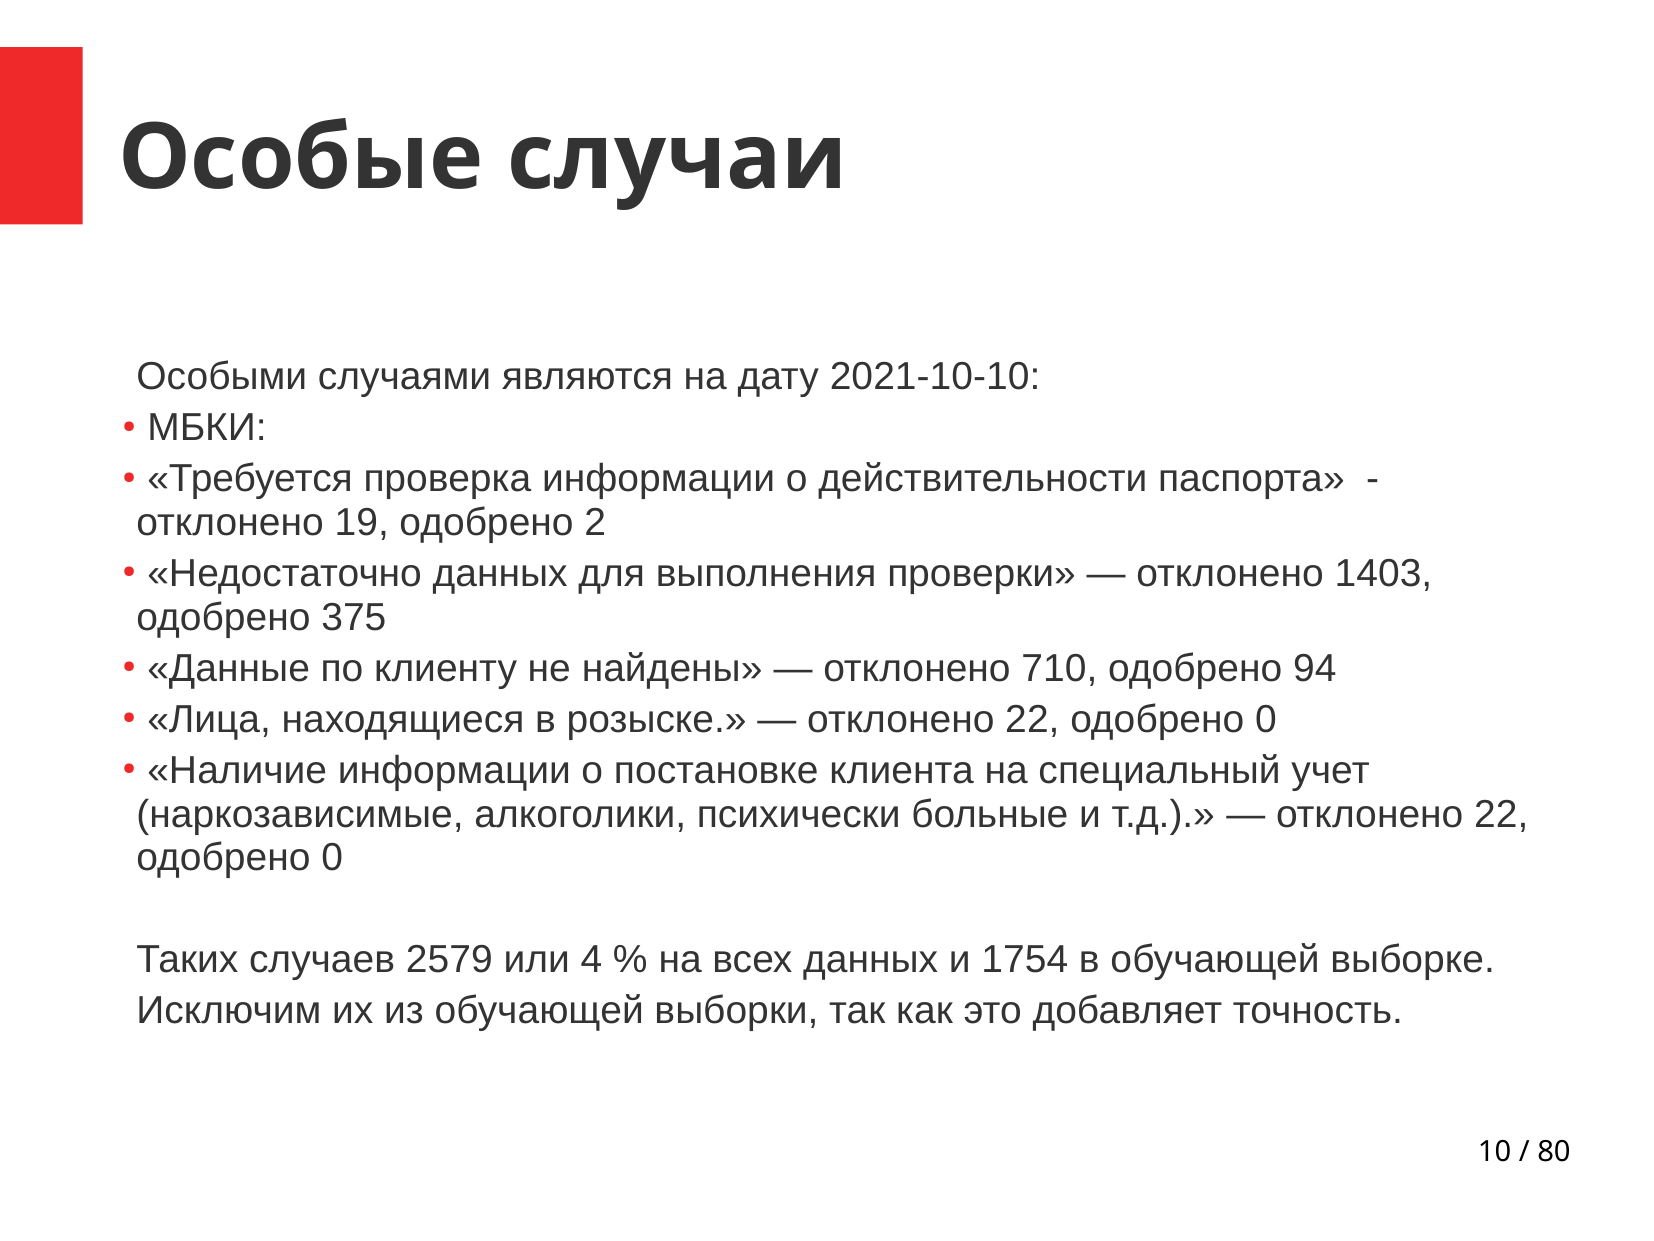

# Особые случаи
Особыми случаями являются на дату 2021-10-10:
 МБКИ:
 «Требуется проверка информации о действительности паcпорта» - отклонено 19, одобрено 2
 «Недостаточно данных для выполнения проверки» — отклонено 1403, одобрено 375
 «Данные по клиенту не найдены» — отклонено 710, одобрено 94
 «Лица, находящиеся в розыске.» — отклонено 22, одобрено 0
 «Наличие информации о постановке клиента на специальный учет (наркозависимые, алкоголики, психически больные и т.д.).» — отклонено 22, одобрено 0
Таких случаев 2579 или 4 % на всех данных и 1754 в обучающей выборке.
Исключим их из обучающей выборки, так как это добавляет точность.
10